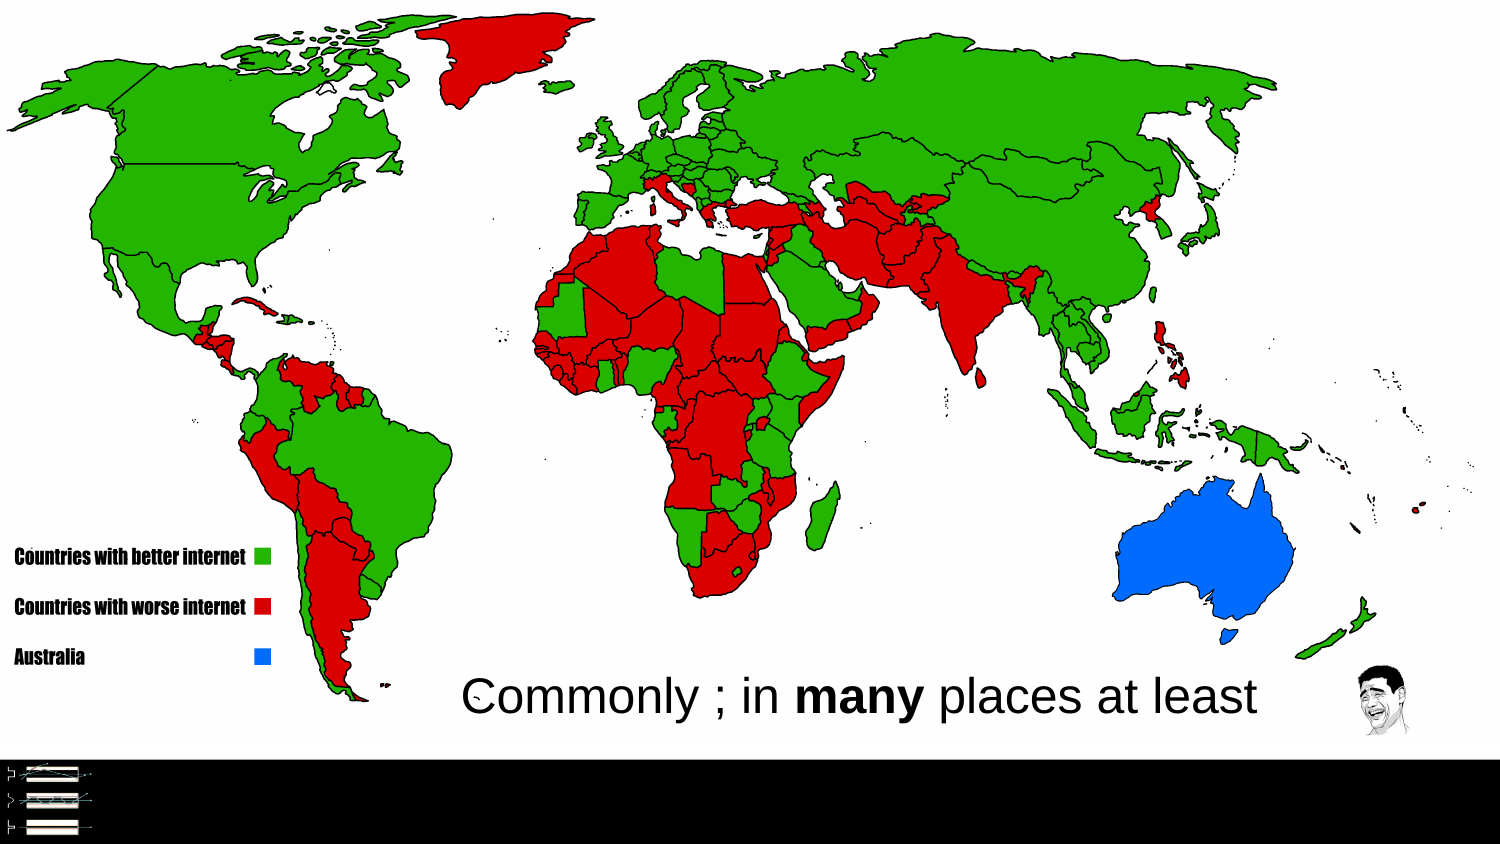

# Commonly ; in many places at least